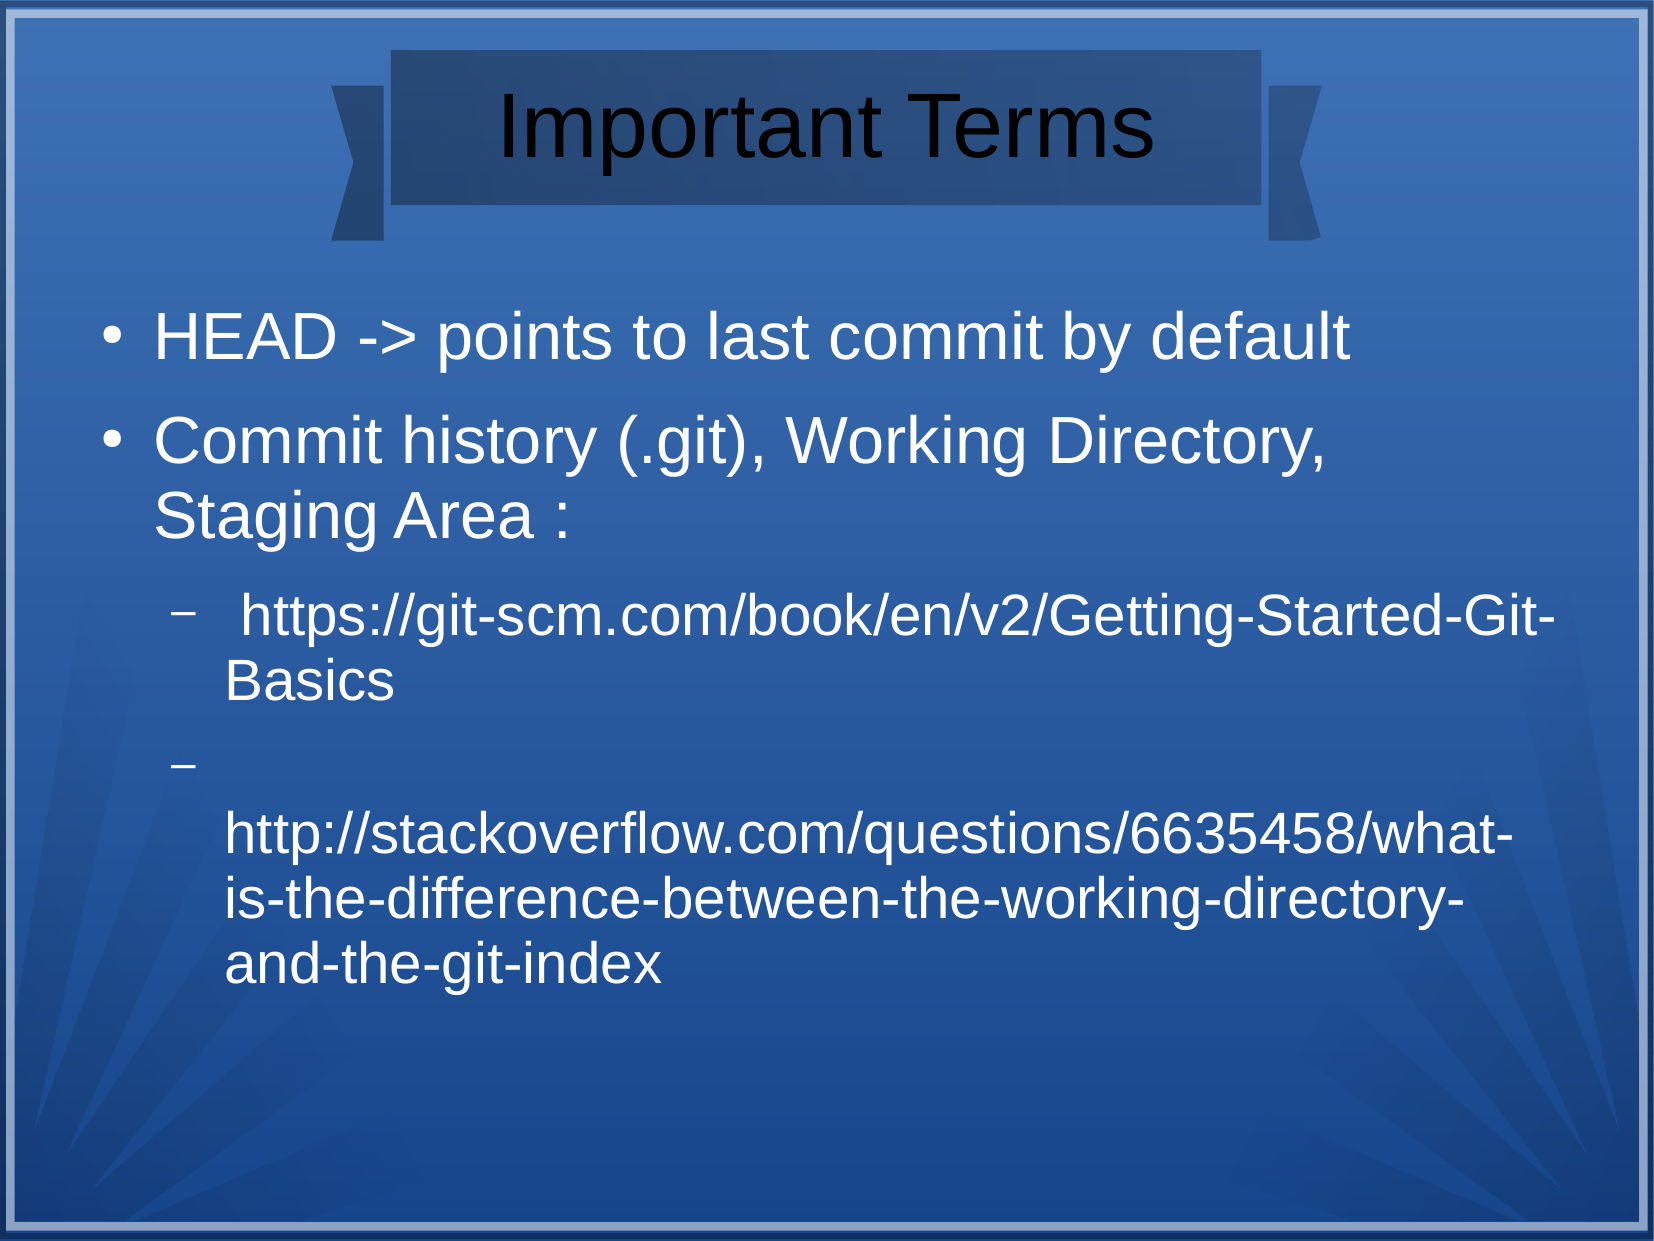

# Important Terms
HEAD -> points to last commit by default
Commit history (.git), Working Directory, Staging Area :
 https://git-scm.com/book/en/v2/Getting-Started-Git-Basics
 http://stackoverflow.com/questions/6635458/what-is-the-difference-between-the-working-directory-and-the-git-index